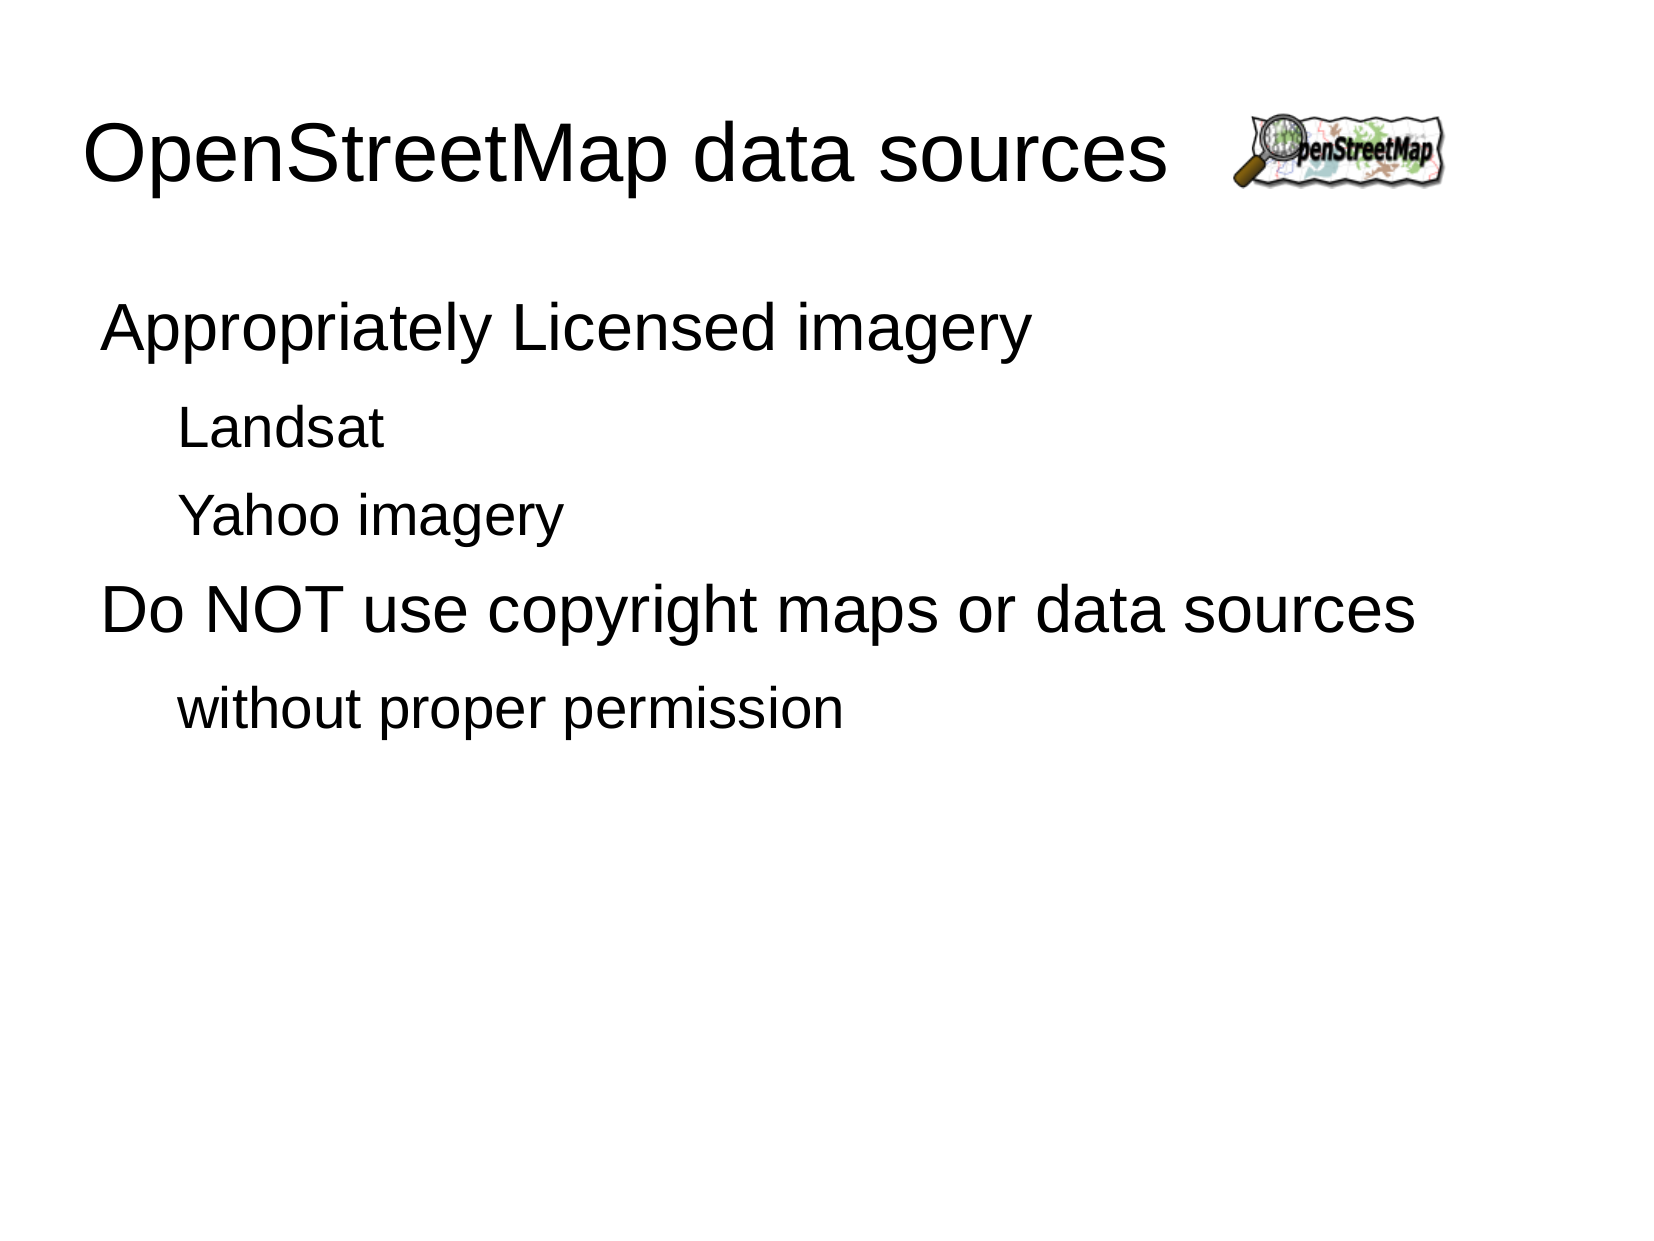

# OpenStreetMap data sources
Appropriately Licensed imagery
Landsat
Yahoo imagery
Do NOT use copyright maps or data sources
without proper permission